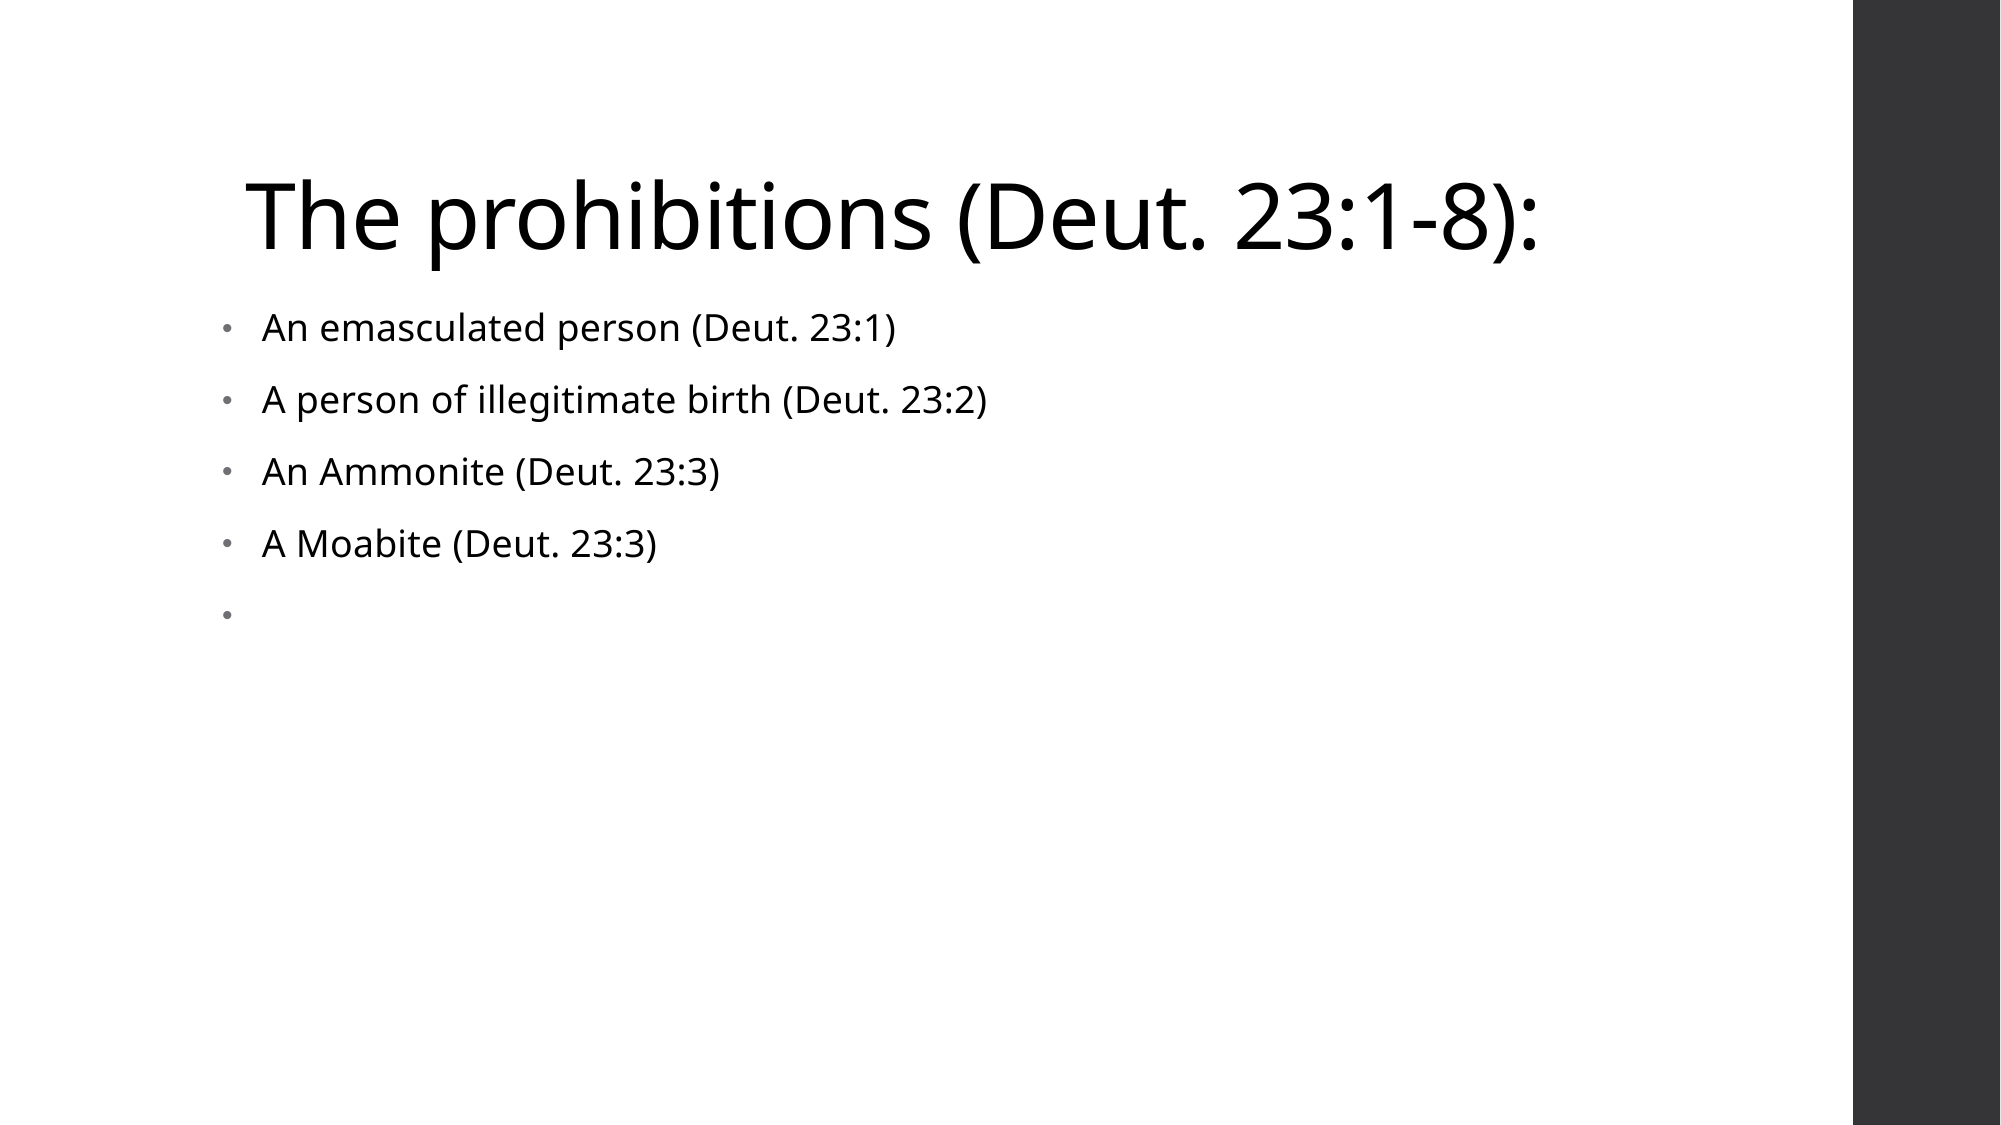

# The prohibitions (Deut. 23:1-8):
 An emasculated person (Deut. 23:1)
 A person of illegitimate birth (Deut. 23:2)
 An Ammonite (Deut. 23:3)
 A Moabite (Deut. 23:3)